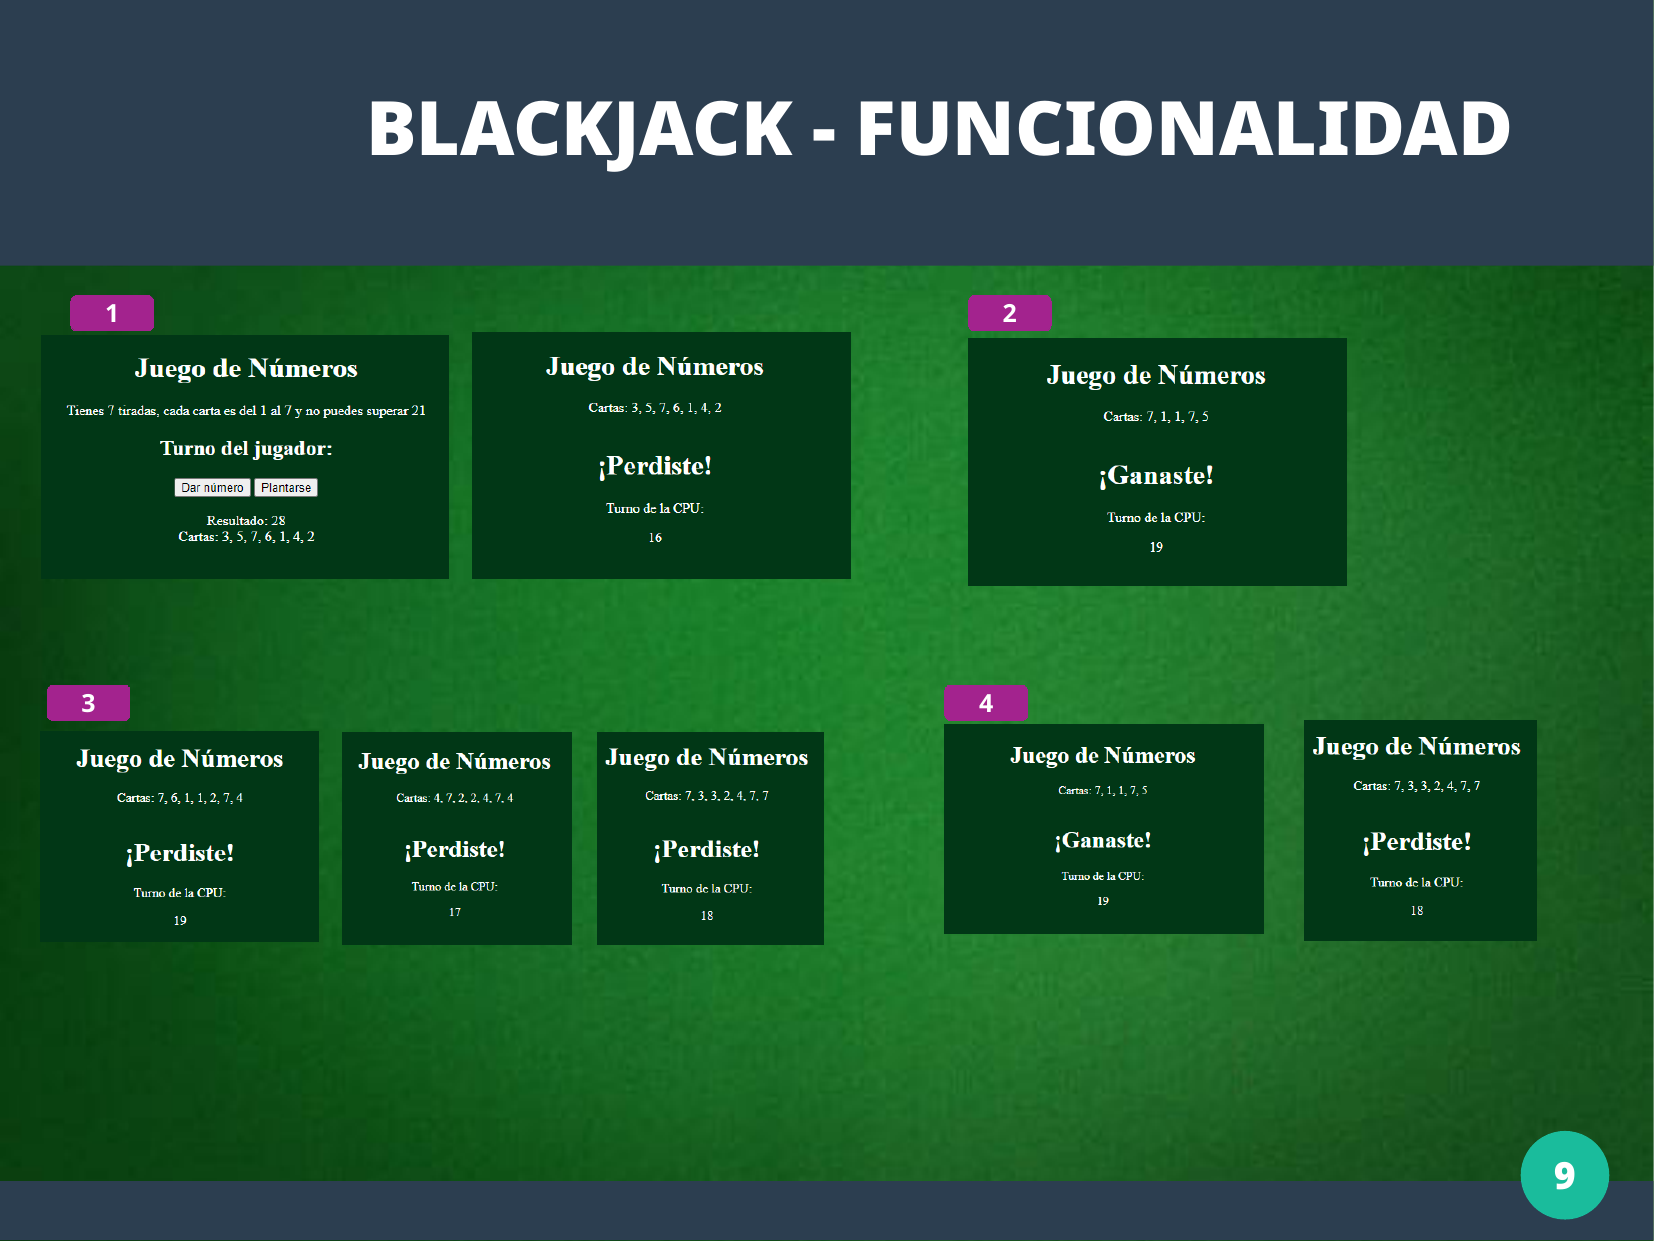

# BLACKJACK - FUNCIONALIDAD
2
1
3
4
9